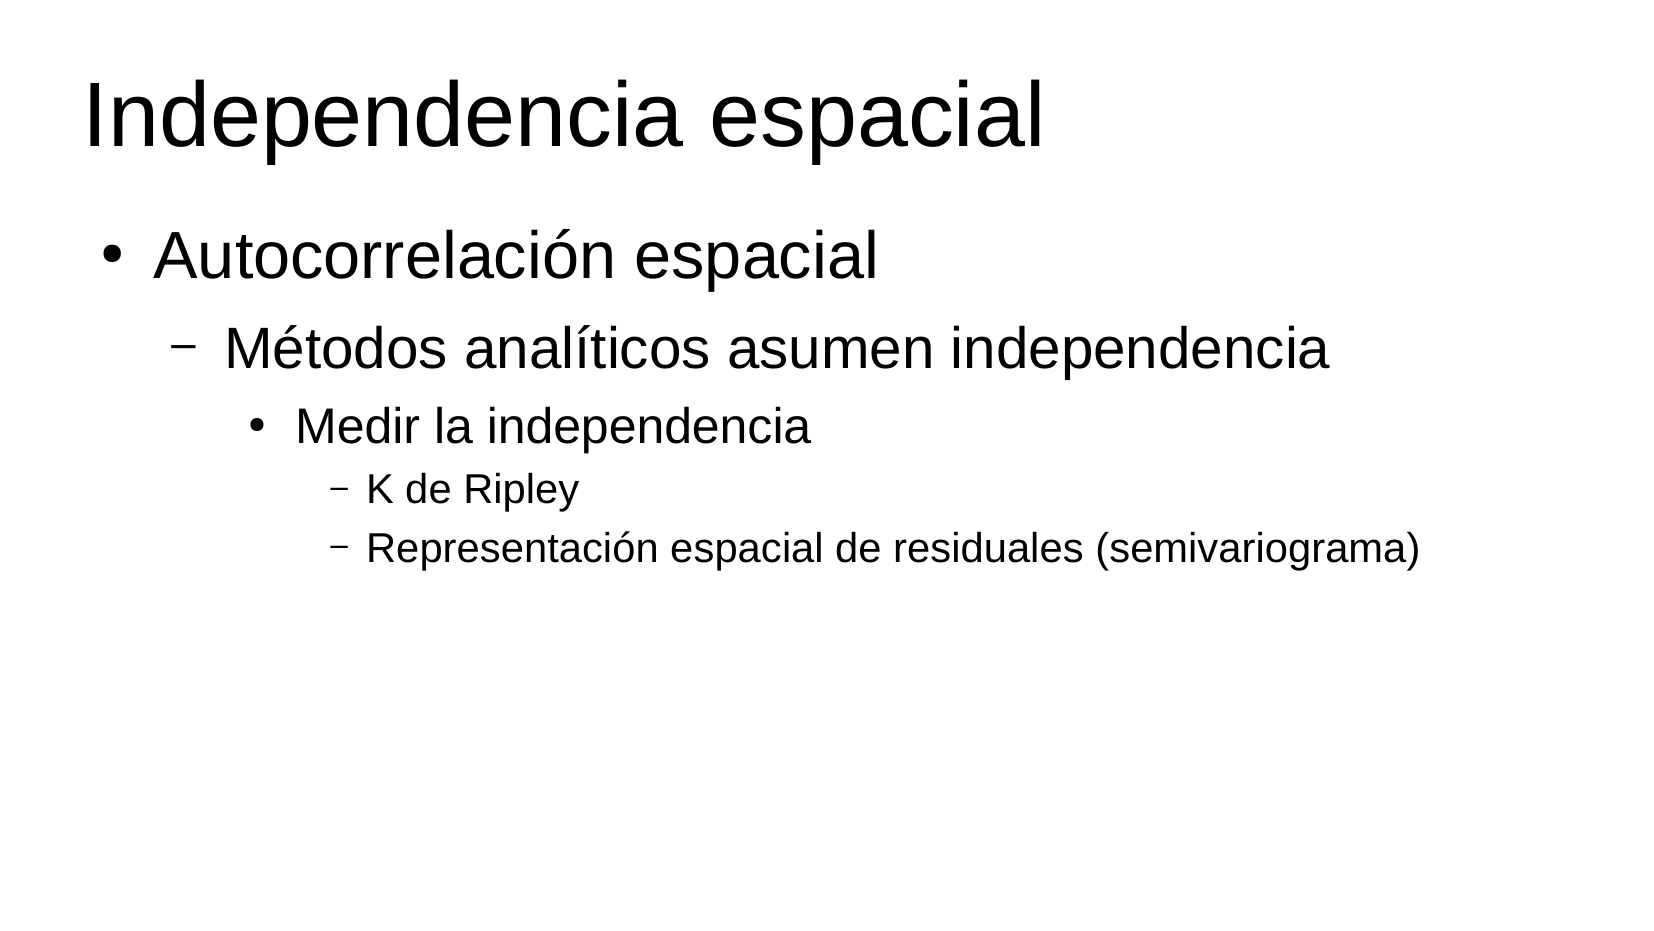

# Independencia espacial
Autocorrelación espacial
Métodos analíticos asumen independencia
Medir la independencia
K de Ripley
Representación espacial de residuales (semivariograma)